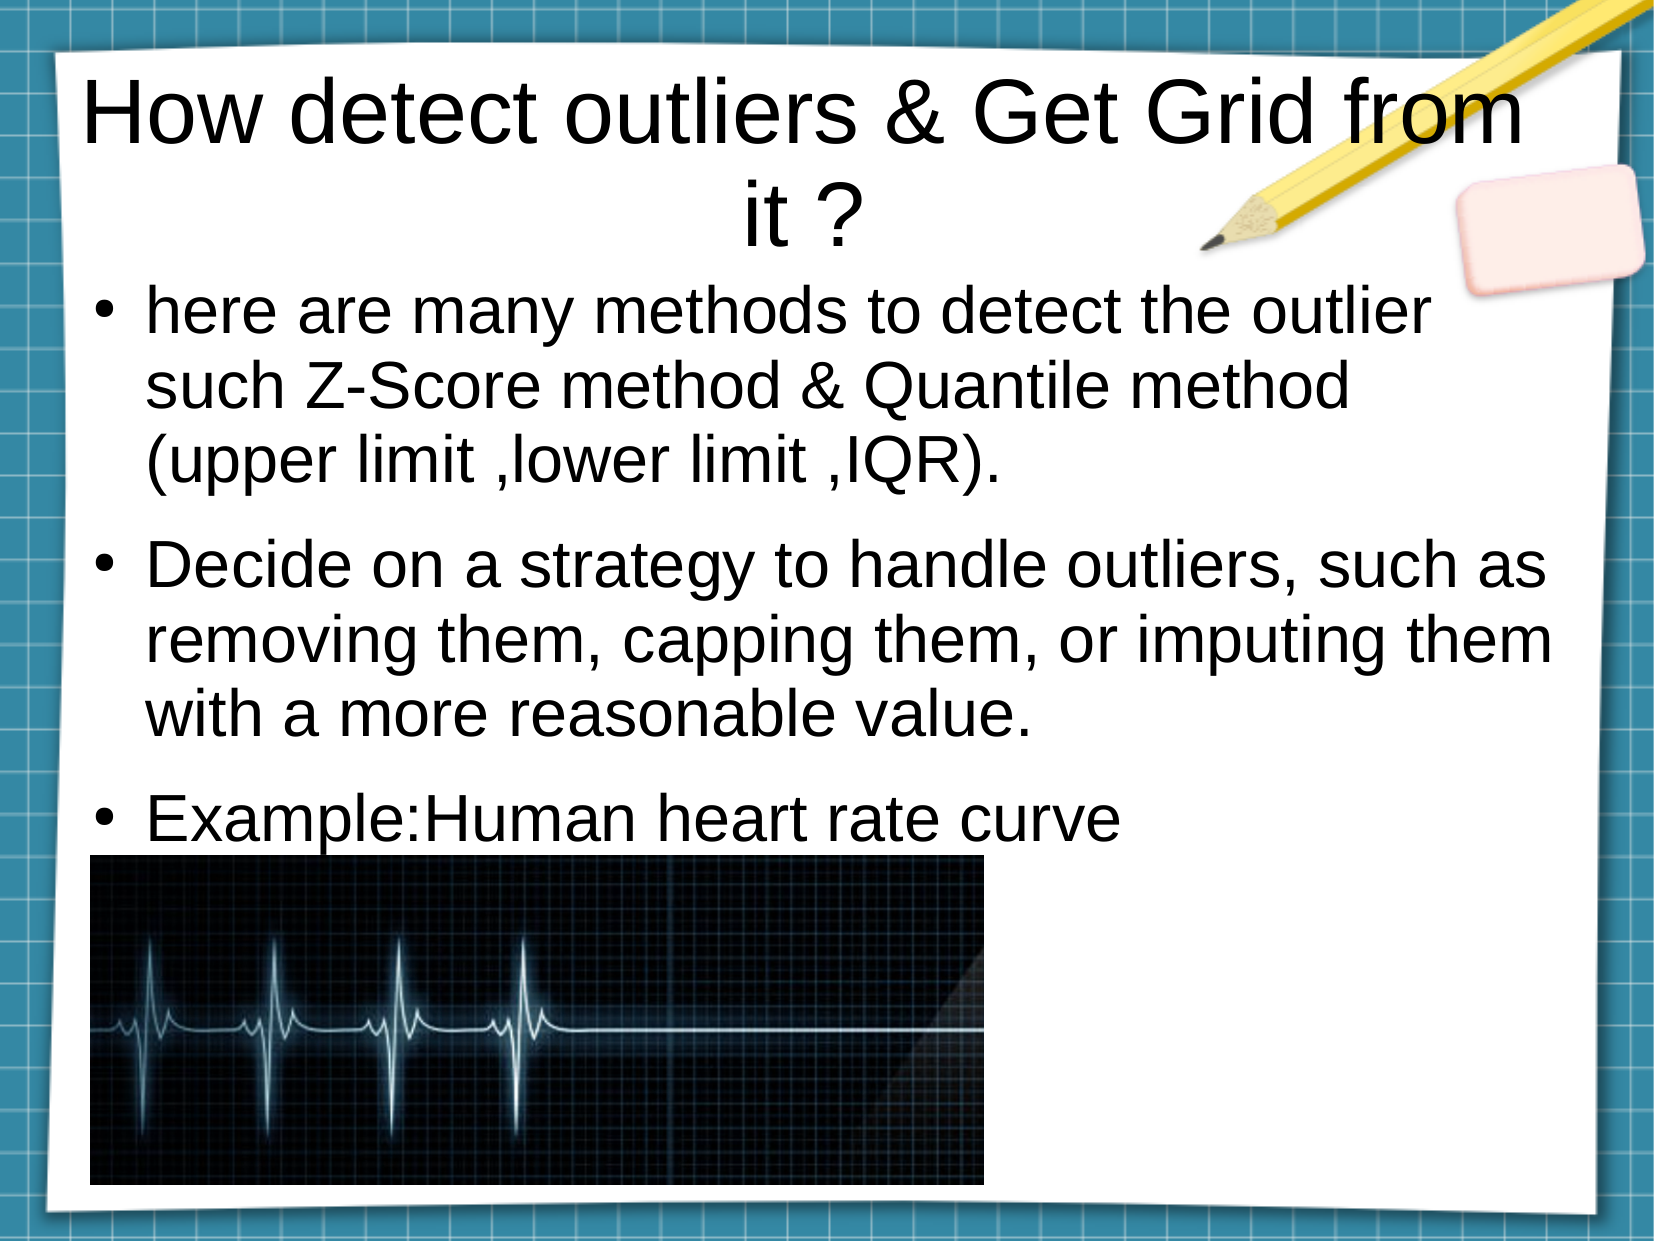

# How detect outliers & Get Grid from it ?
here are many methods to detect the outlier such Z-Score method & Quantile method (upper limit ,lower limit ,IQR).
Decide on a strategy to handle outliers, such as removing them, capping them, or imputing them with a more reasonable value.
Example:Human heart rate curve